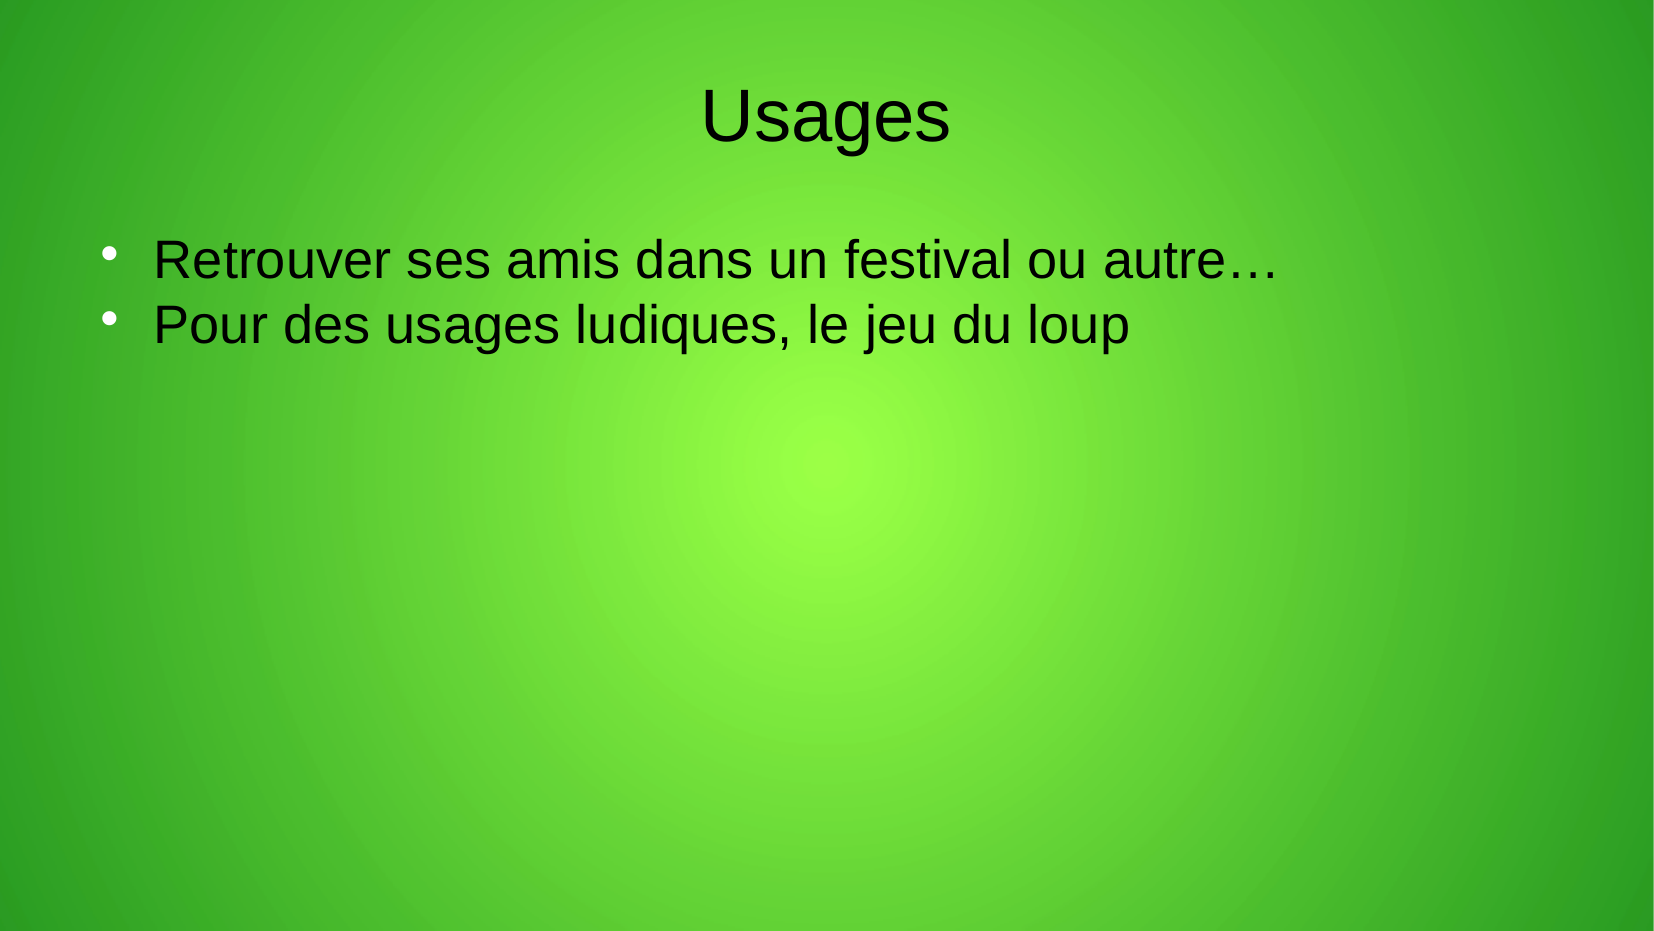

Usages
Retrouver ses amis dans un festival ou autre…
Pour des usages ludiques, le jeu du loup